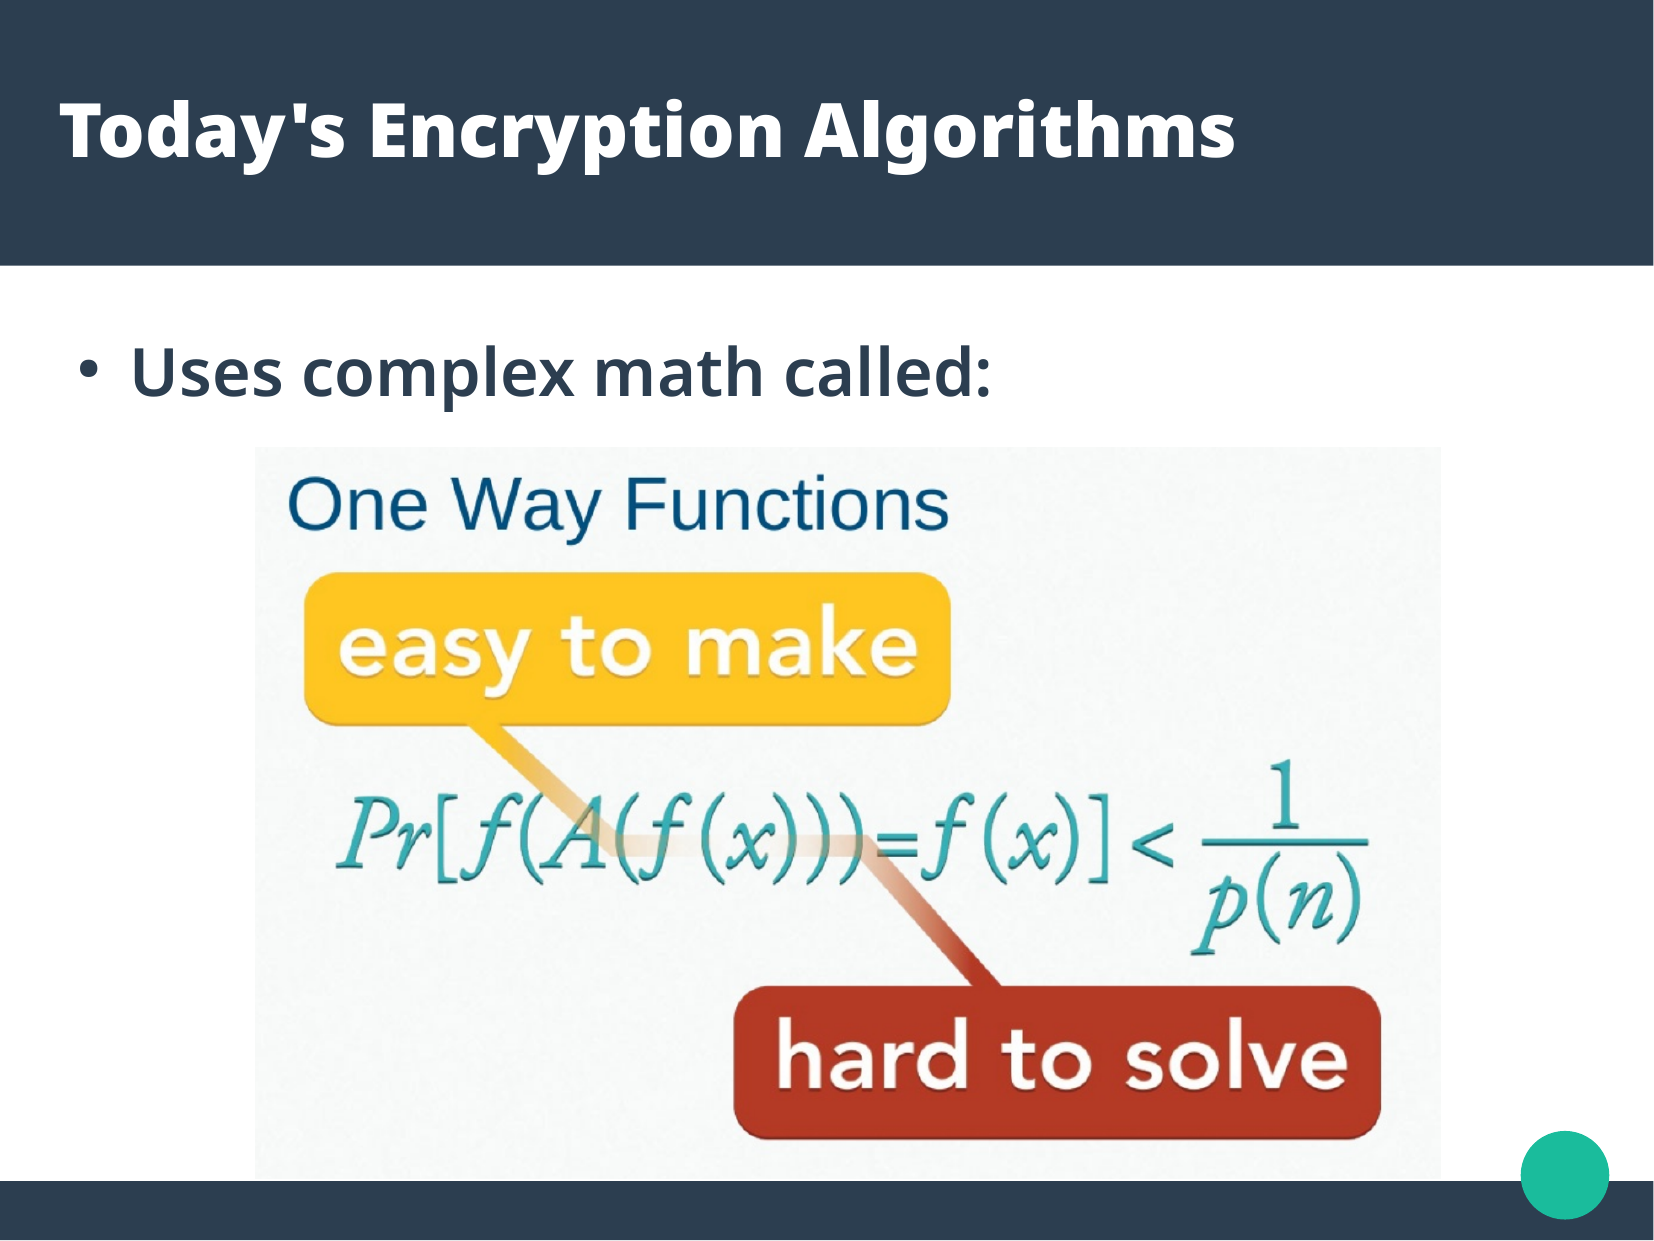

# Today's Encryption Algorithms
Uses complex math called: